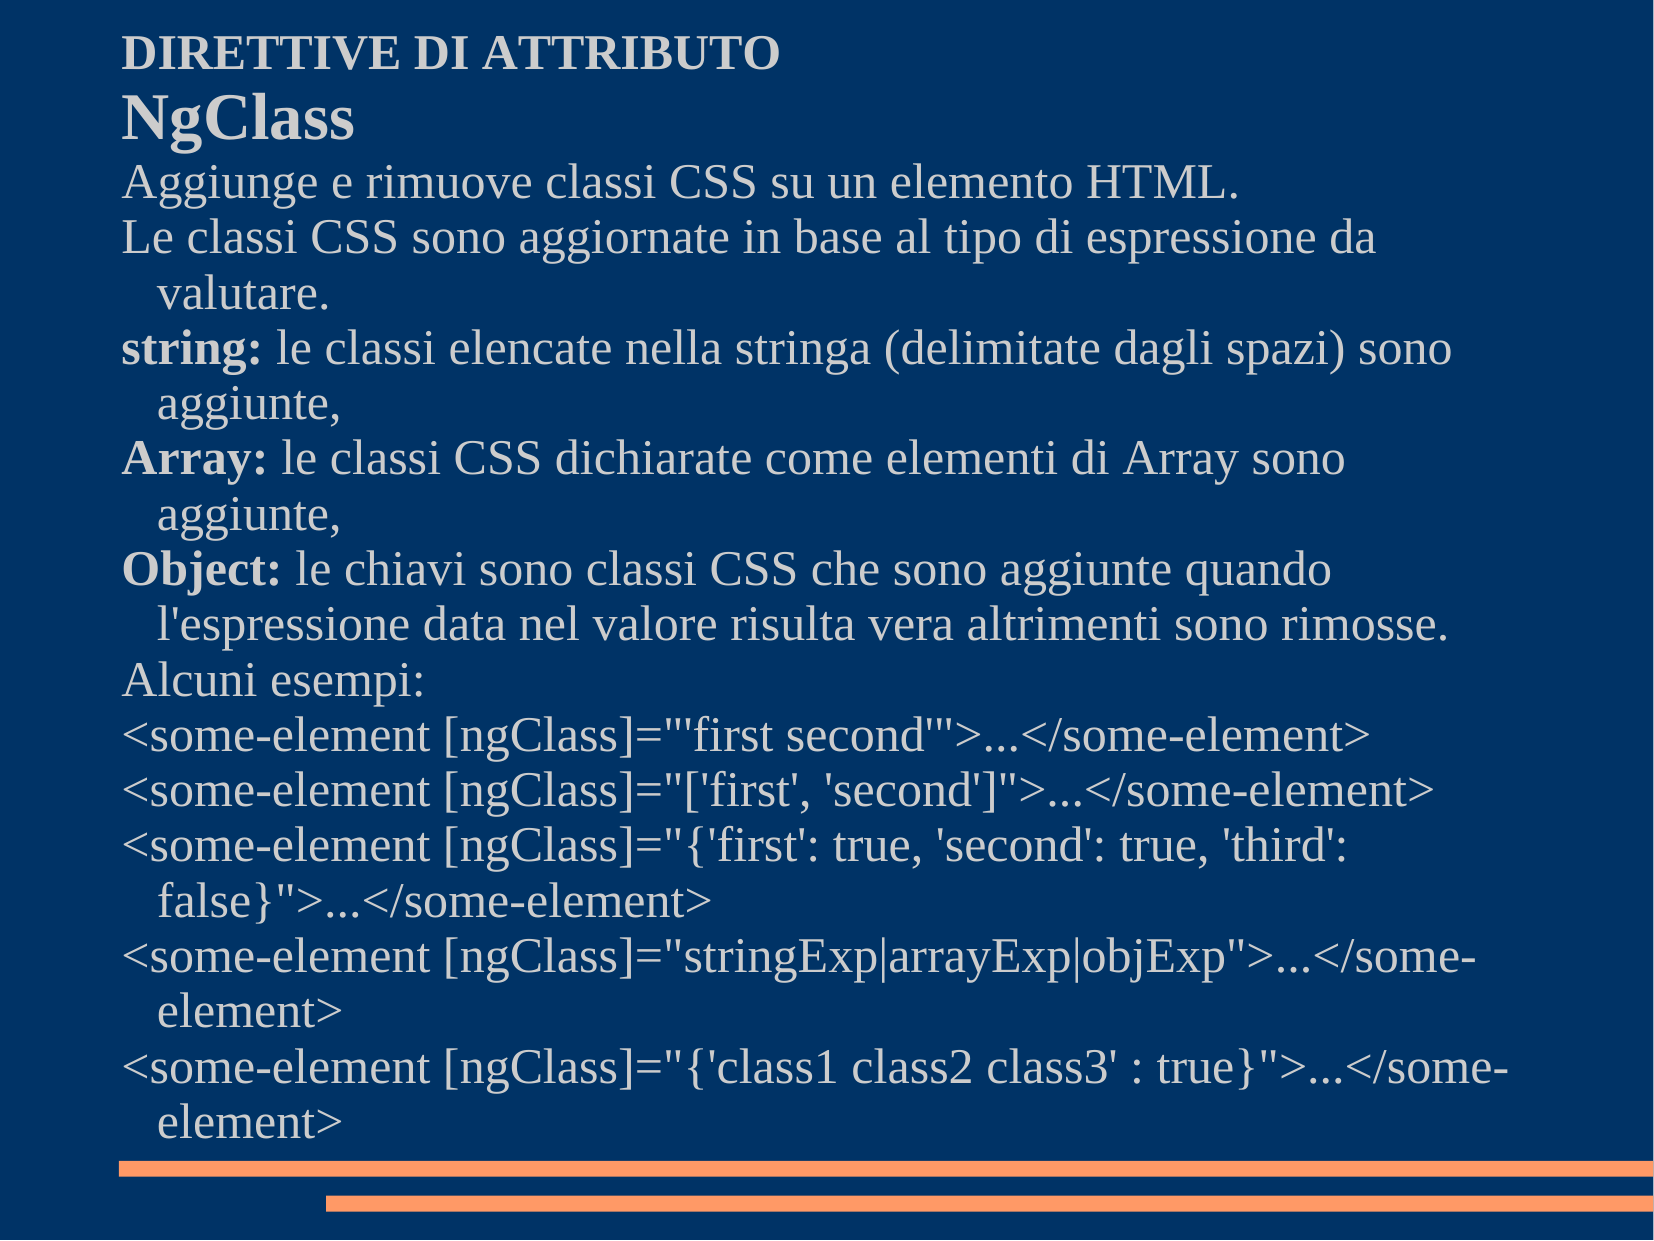

# DIRETTIVE DI ATTRIBUTO
NgClass
Aggiunge e rimuove classi CSS su un elemento HTML.
Le classi CSS sono aggiornate in base al tipo di espressione da valutare.
string: le classi elencate nella stringa (delimitate dagli spazi) sono aggiunte,
Array: le classi CSS dichiarate come elementi di Array sono aggiunte,
Object: le chiavi sono classi CSS che sono aggiunte quando l'espressione data nel valore risulta vera altrimenti sono rimosse.
Alcuni esempi:
<some-element [ngClass]="'first second'">...</some-element>
<some-element [ngClass]="['first', 'second']">...</some-element>
<some-element [ngClass]="{'first': true, 'second': true, 'third': false}">...</some-element>
<some-element [ngClass]="stringExp|arrayExp|objExp">...</some-element>
<some-element [ngClass]="{'class1 class2 class3' : true}">...</some-element>